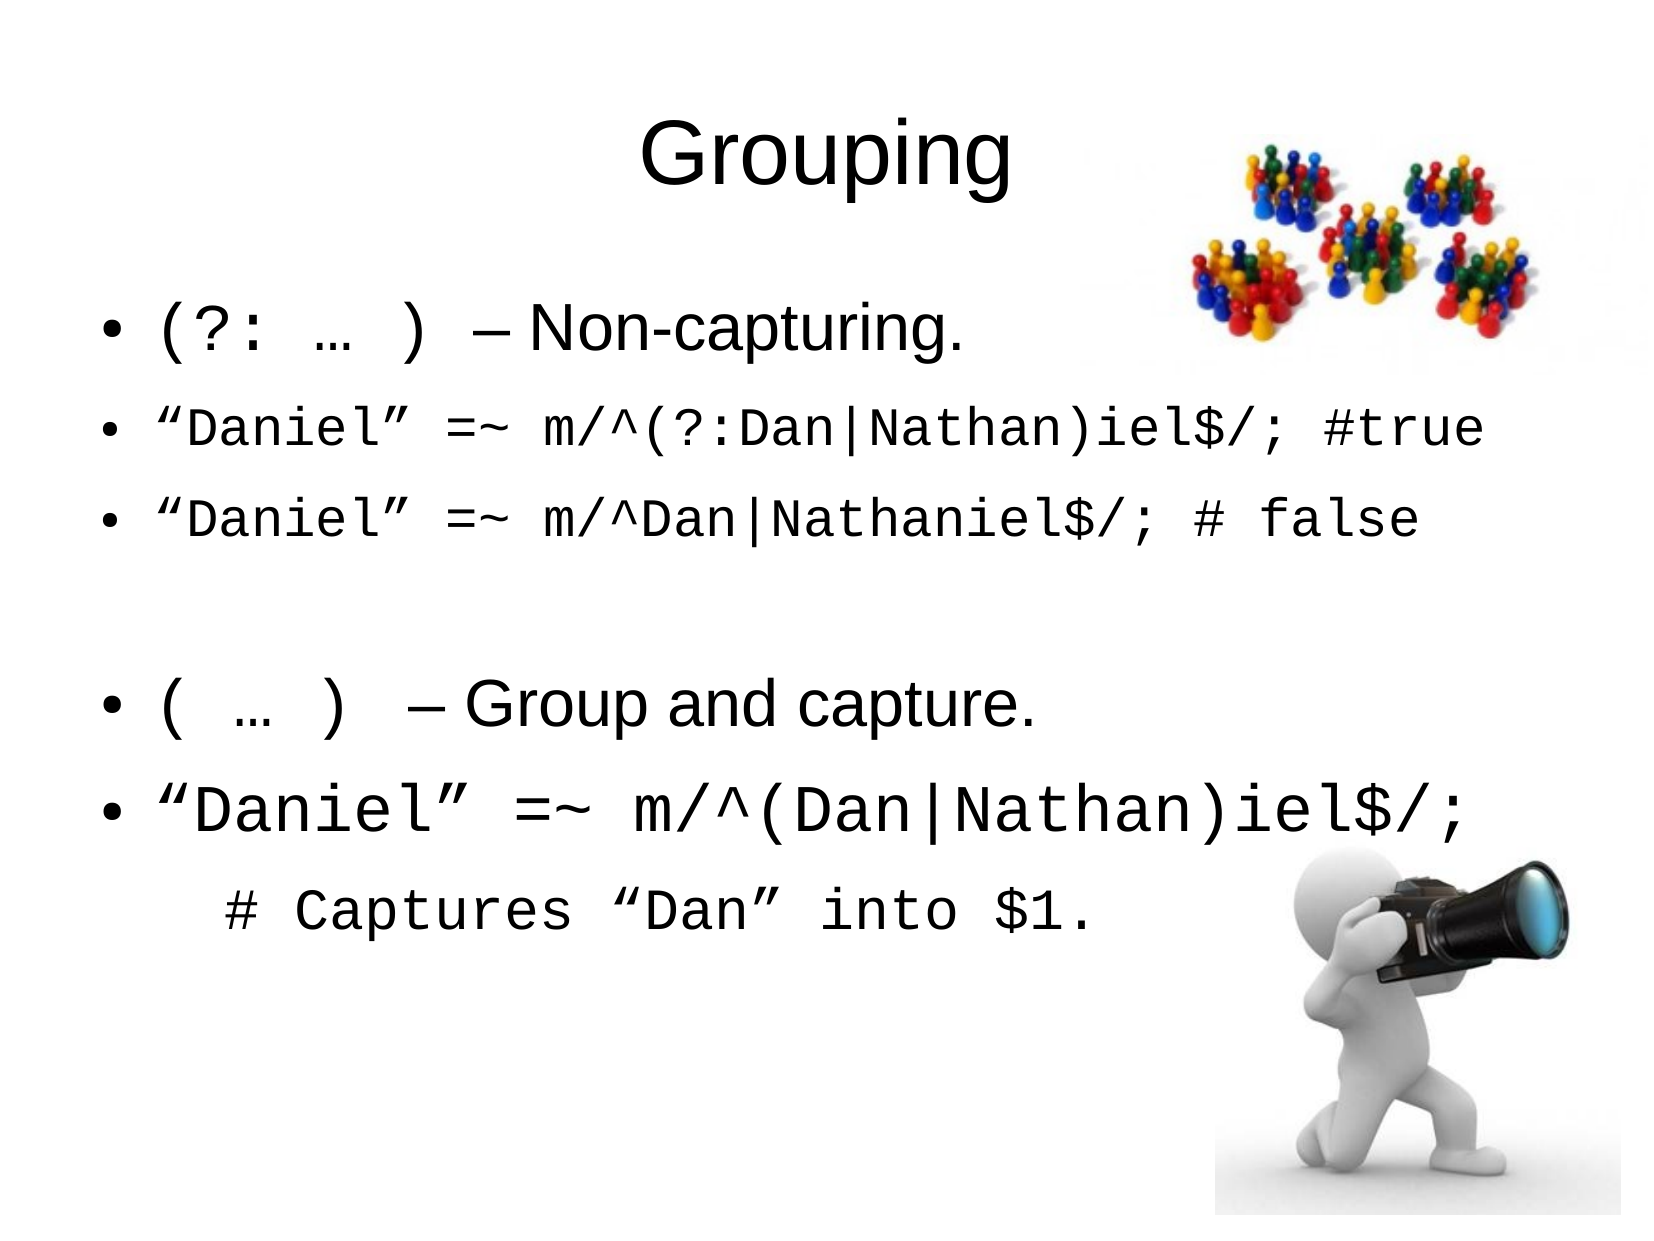

# Grouping
(?: … ) – Non-capturing.
“Daniel” =~ m/^(?:Dan|Nathan)iel$/; #true
“Daniel” =~ m/^Dan|Nathaniel$/; # false
( … ) – Group and capture.
“Daniel” =~ m/^(Dan|Nathan)iel$/;
# Captures “Dan” into $1.